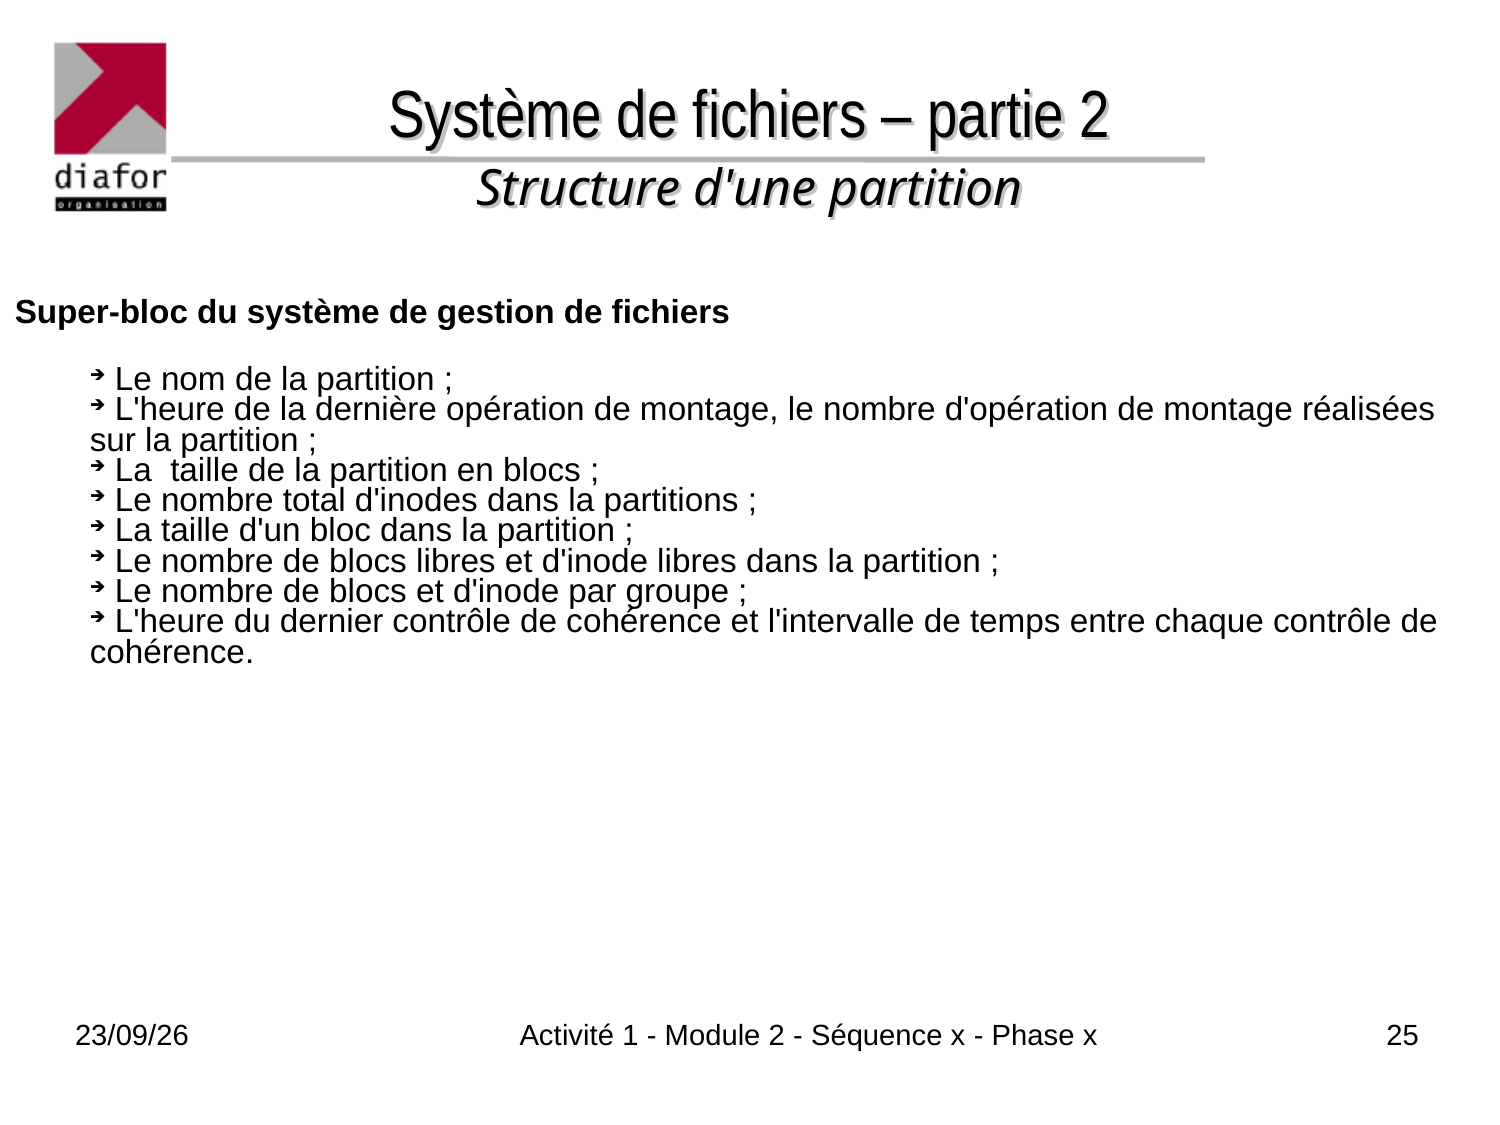

# Système de fichiers – partie 2 Structure d'une partition
Super-bloc du système de gestion de fichiers
 Le nom de la partition ;
 L'heure de la dernière opération de montage, le nombre d'opération de montage réalisées
sur la partition ;
 La taille de la partition en blocs ;
 Le nombre total d'inodes dans la partitions ;
 La taille d'un bloc dans la partition ;
 Le nombre de blocs libres et d'inode libres dans la partition ;
 Le nombre de blocs et d'inode par groupe ;
 L'heure du dernier contrôle de cohérence et l'intervalle de temps entre chaque contrôle de
cohérence.
Activité 1 - Module 2 - Séquence x - Phase x
25